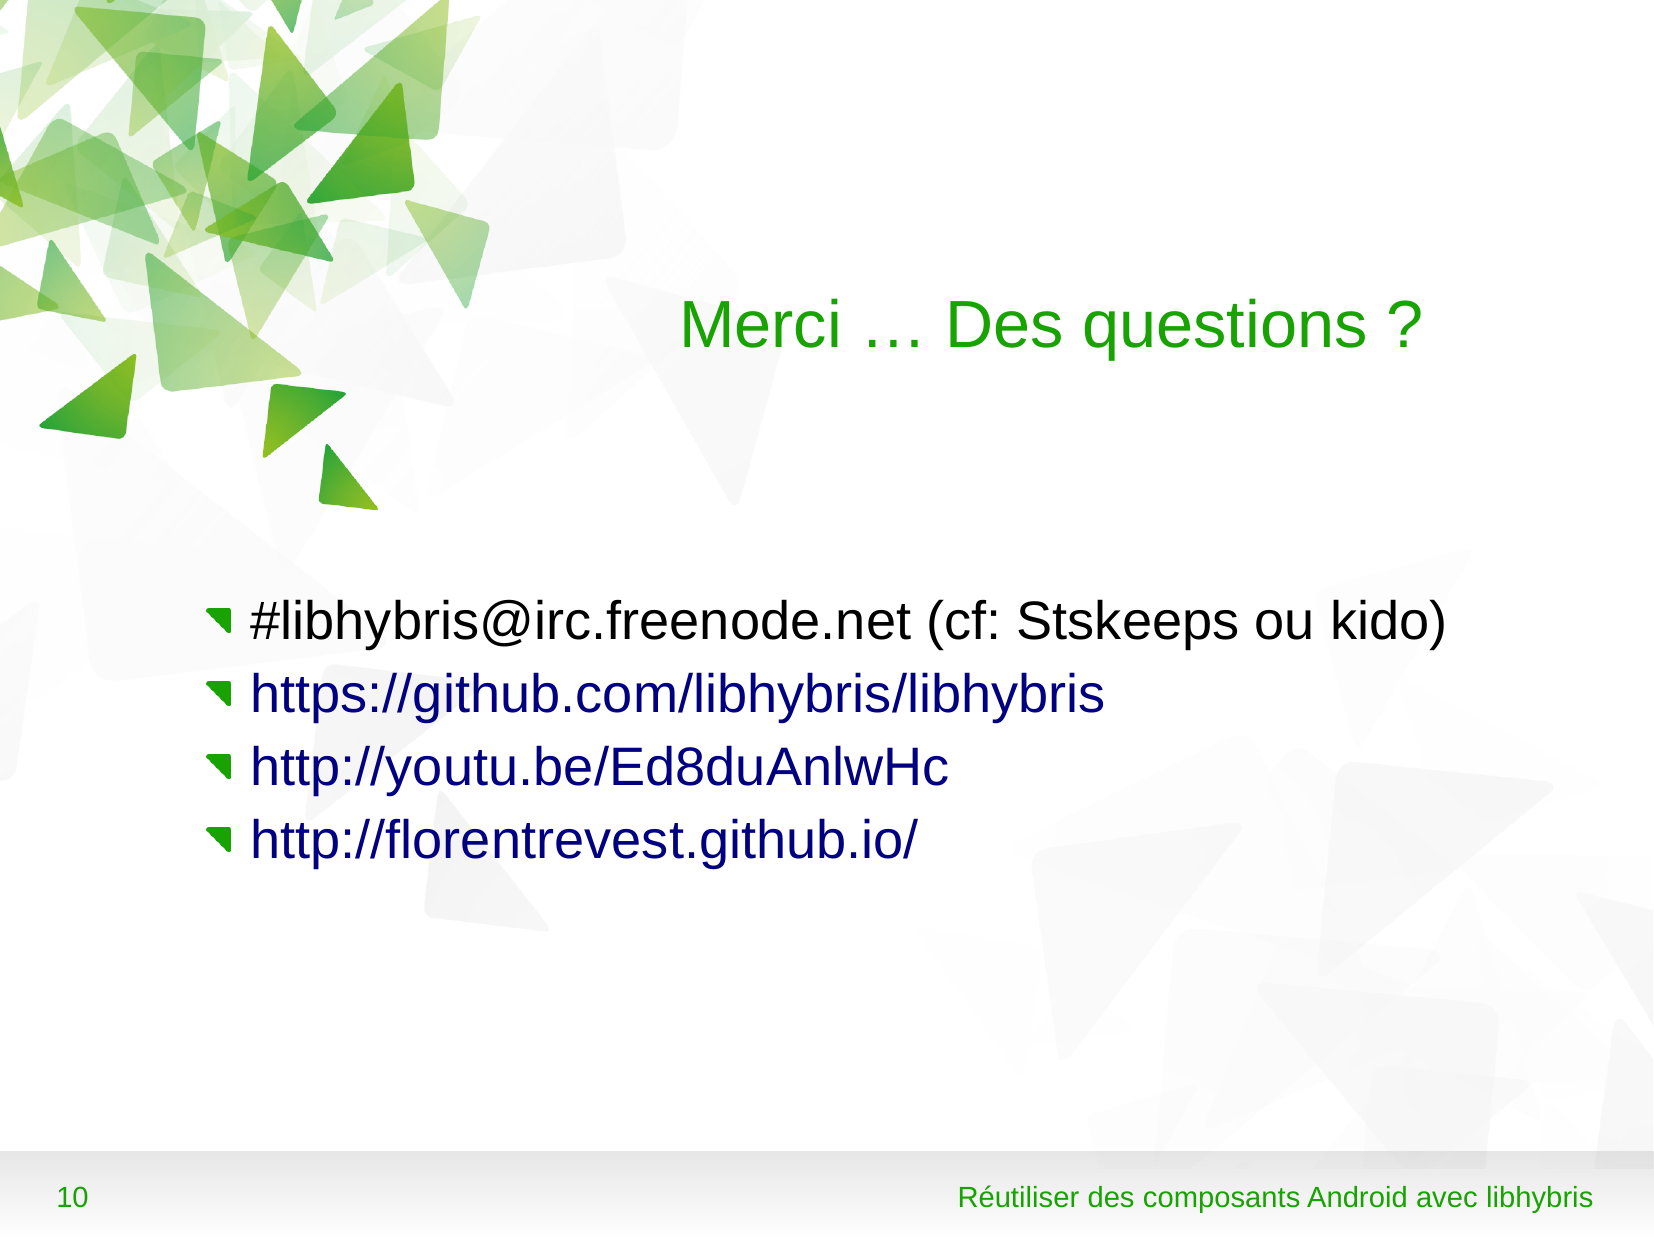

# Merci … Des questions ?
#libhybris@irc.freenode.net (cf: Stskeeps ou kido)
https://github.com/libhybris/libhybris
http://youtu.be/Ed8duAnlwHc
http://florentrevest.github.io/
10
Réutiliser des composants Android avec libhybris